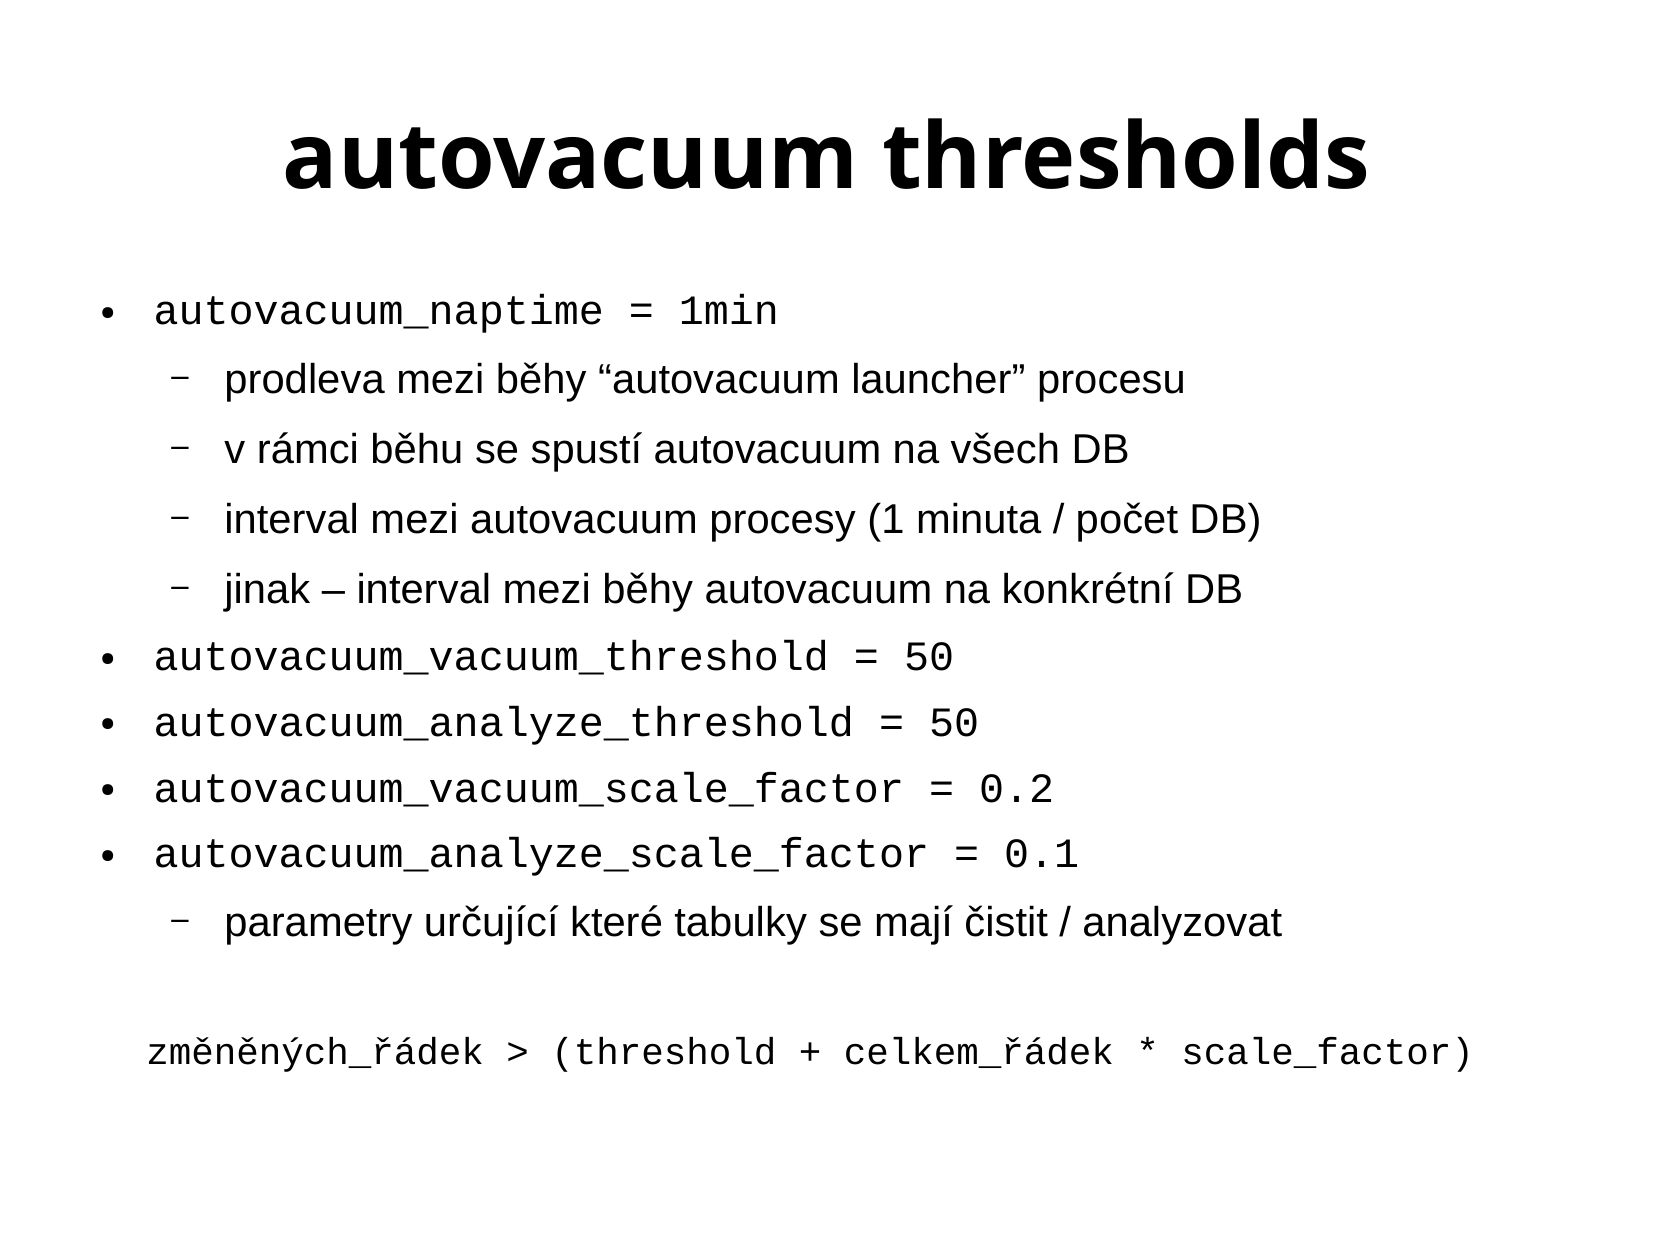

# autovacuum thresholds
autovacuum_naptime = 1min
prodleva mezi běhy “autovacuum launcher” procesu
v rámci běhu se spustí autovacuum na všech DB
interval mezi autovacuum procesy (1 minuta / počet DB)
jinak – interval mezi běhy autovacuum na konkrétní DB
autovacuum_vacuum_threshold = 50
autovacuum_analyze_threshold = 50
autovacuum_vacuum_scale_factor = 0.2
autovacuum_analyze_scale_factor = 0.1
parametry určující které tabulky se mají čistit / analyzovat
změněných_řádek > (threshold + celkem_řádek * scale_factor)